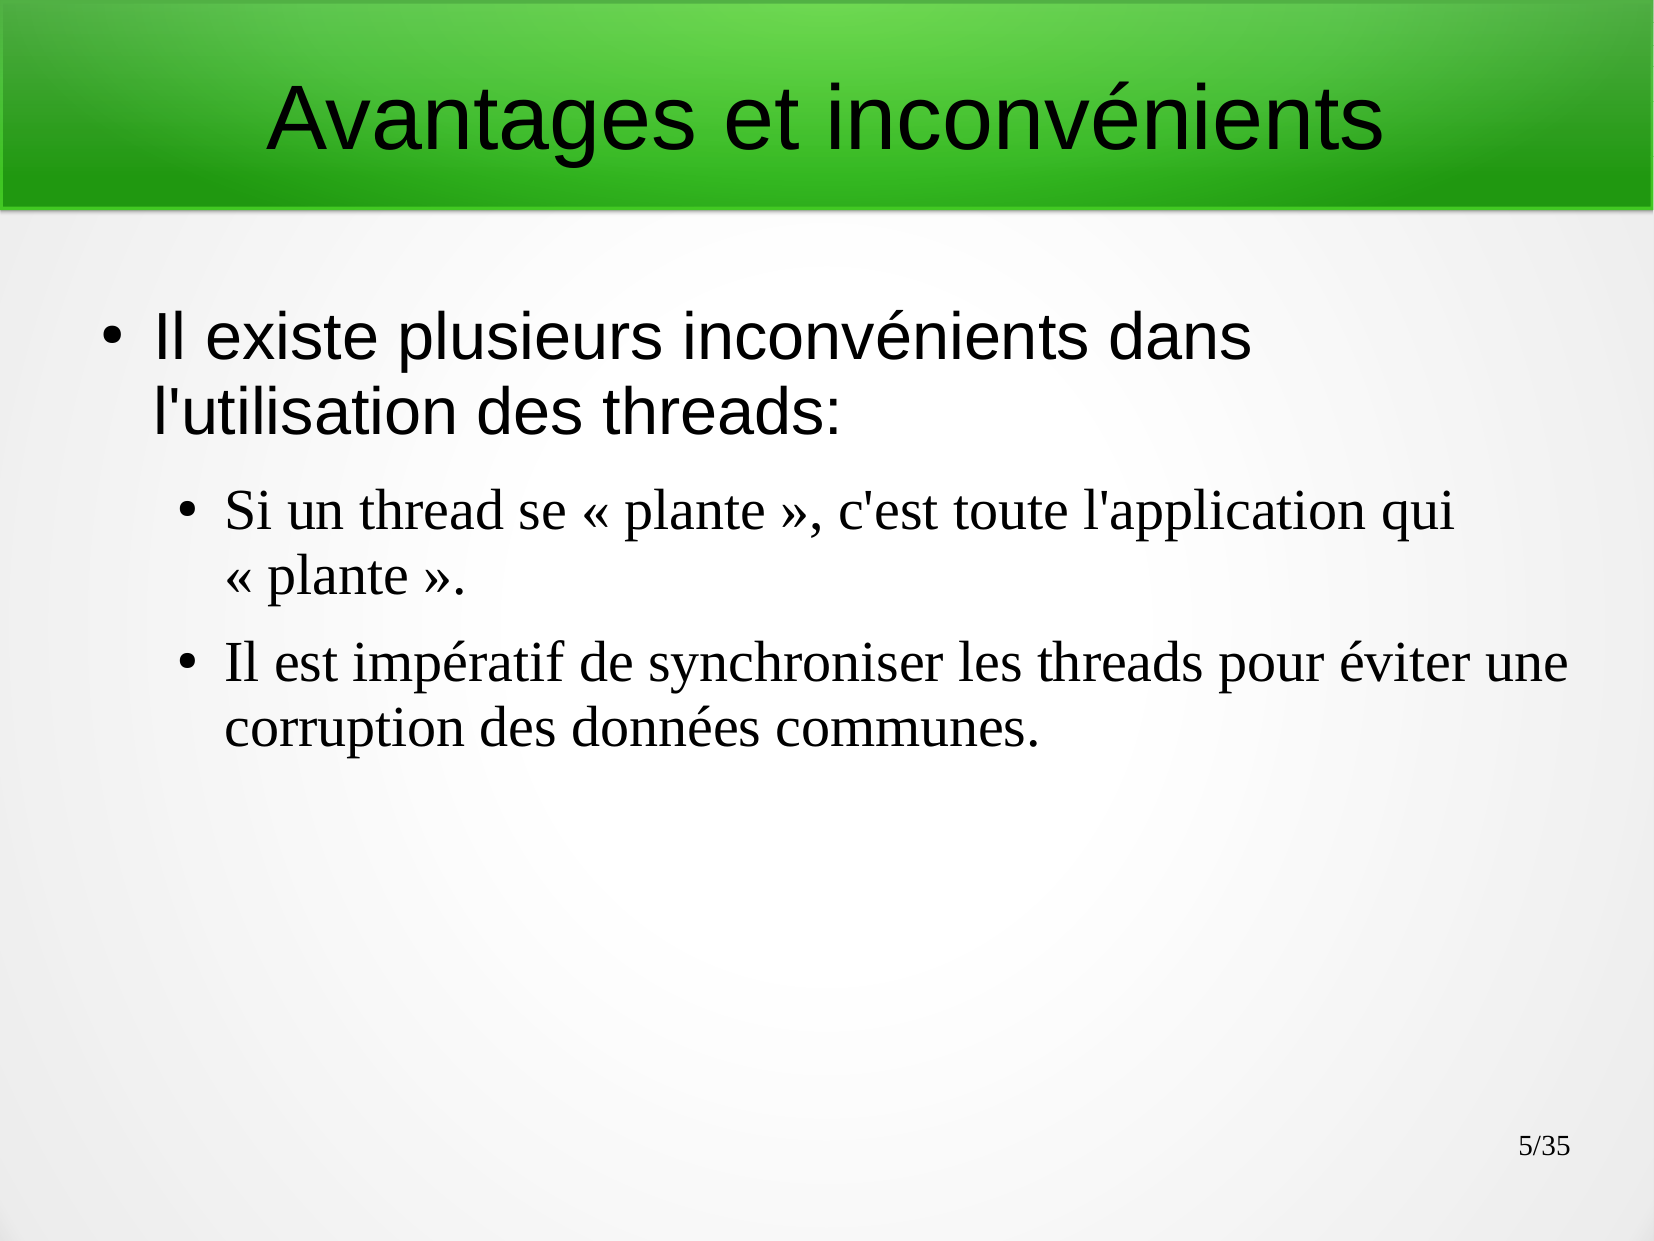

# Avantages et inconvénients
Il existe plusieurs inconvénients dans l'utilisation des threads:
Si un thread se « plante », c'est toute l'application qui « plante ».
Il est impératif de synchroniser les threads pour éviter une corruption des données communes.
5